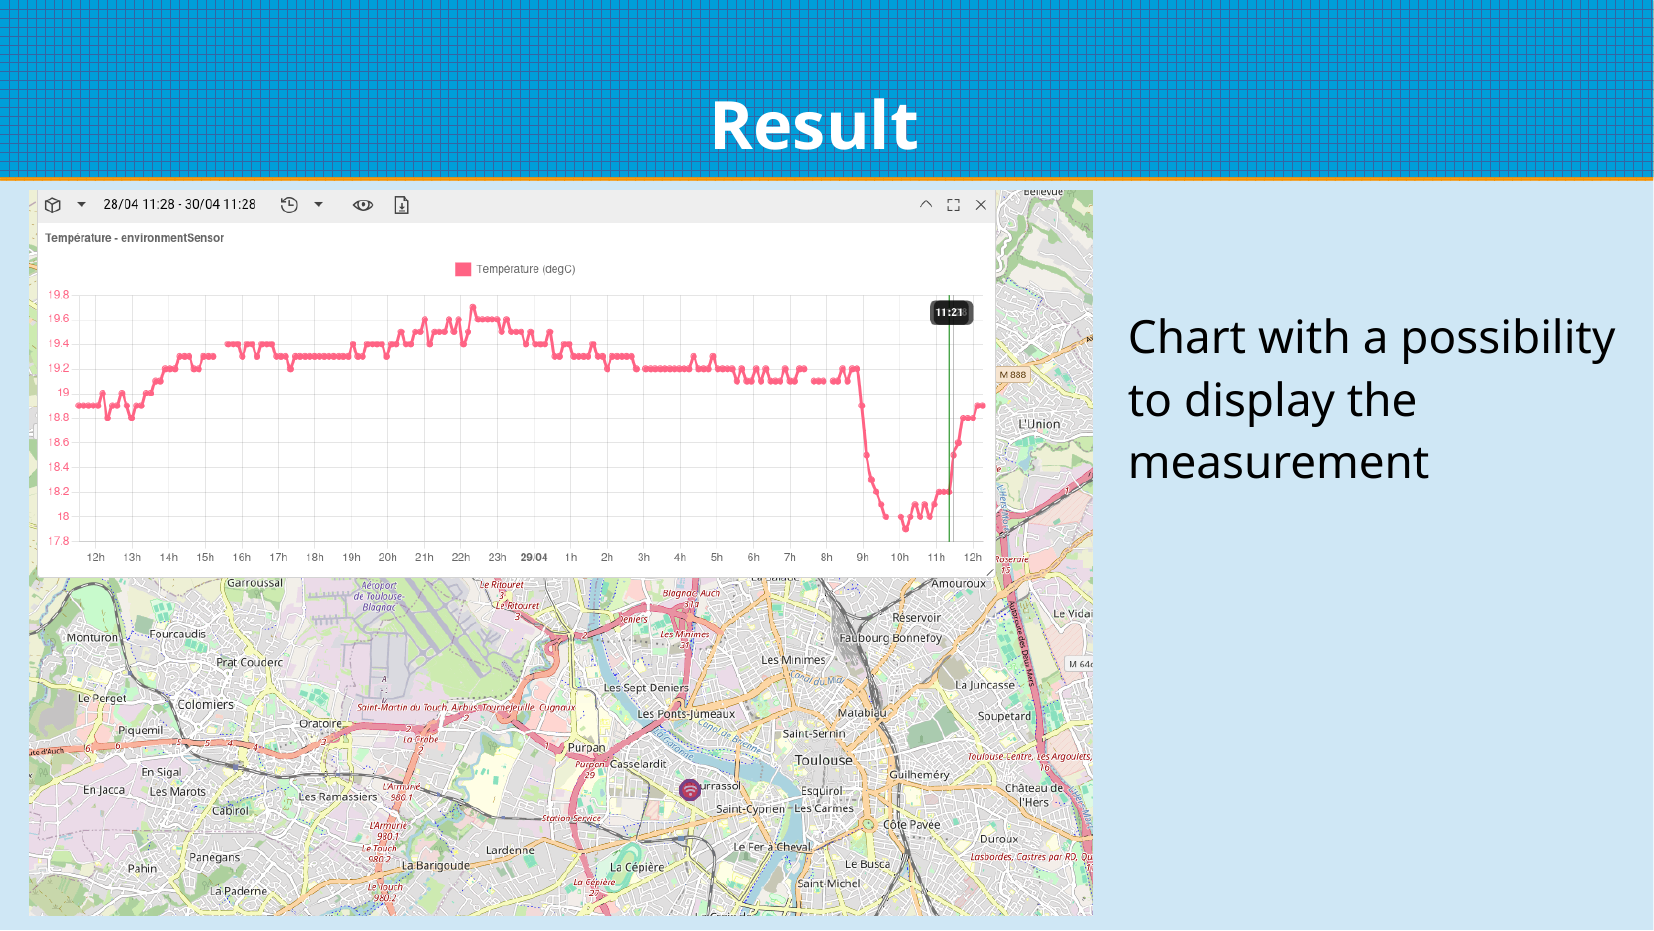

# Result
Chart with a possibility to display the measurement